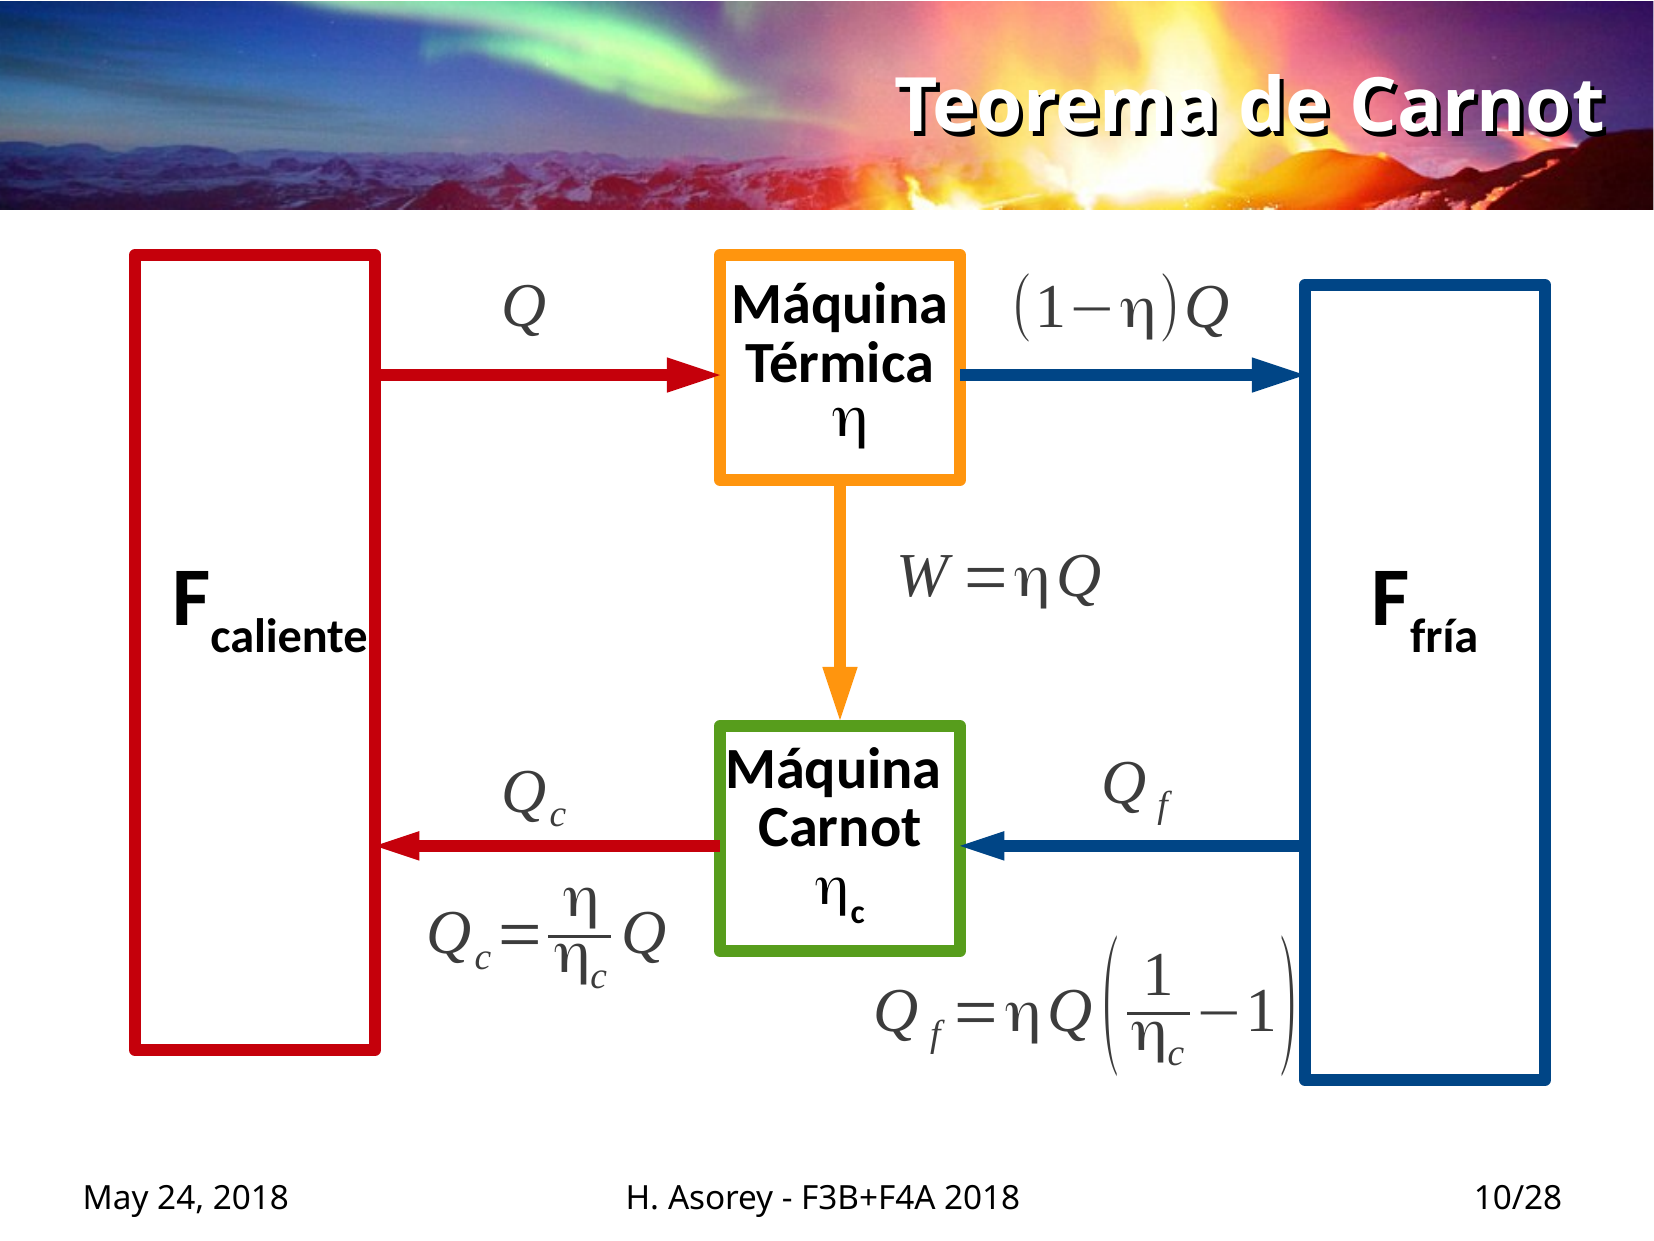

# Teorema de Carnot
Máquina
Térmica
Fcaliente
Ffría
Máquina
Carnot
hc
May 24, 2018
H. Asorey - F3B+F4A 2018
10